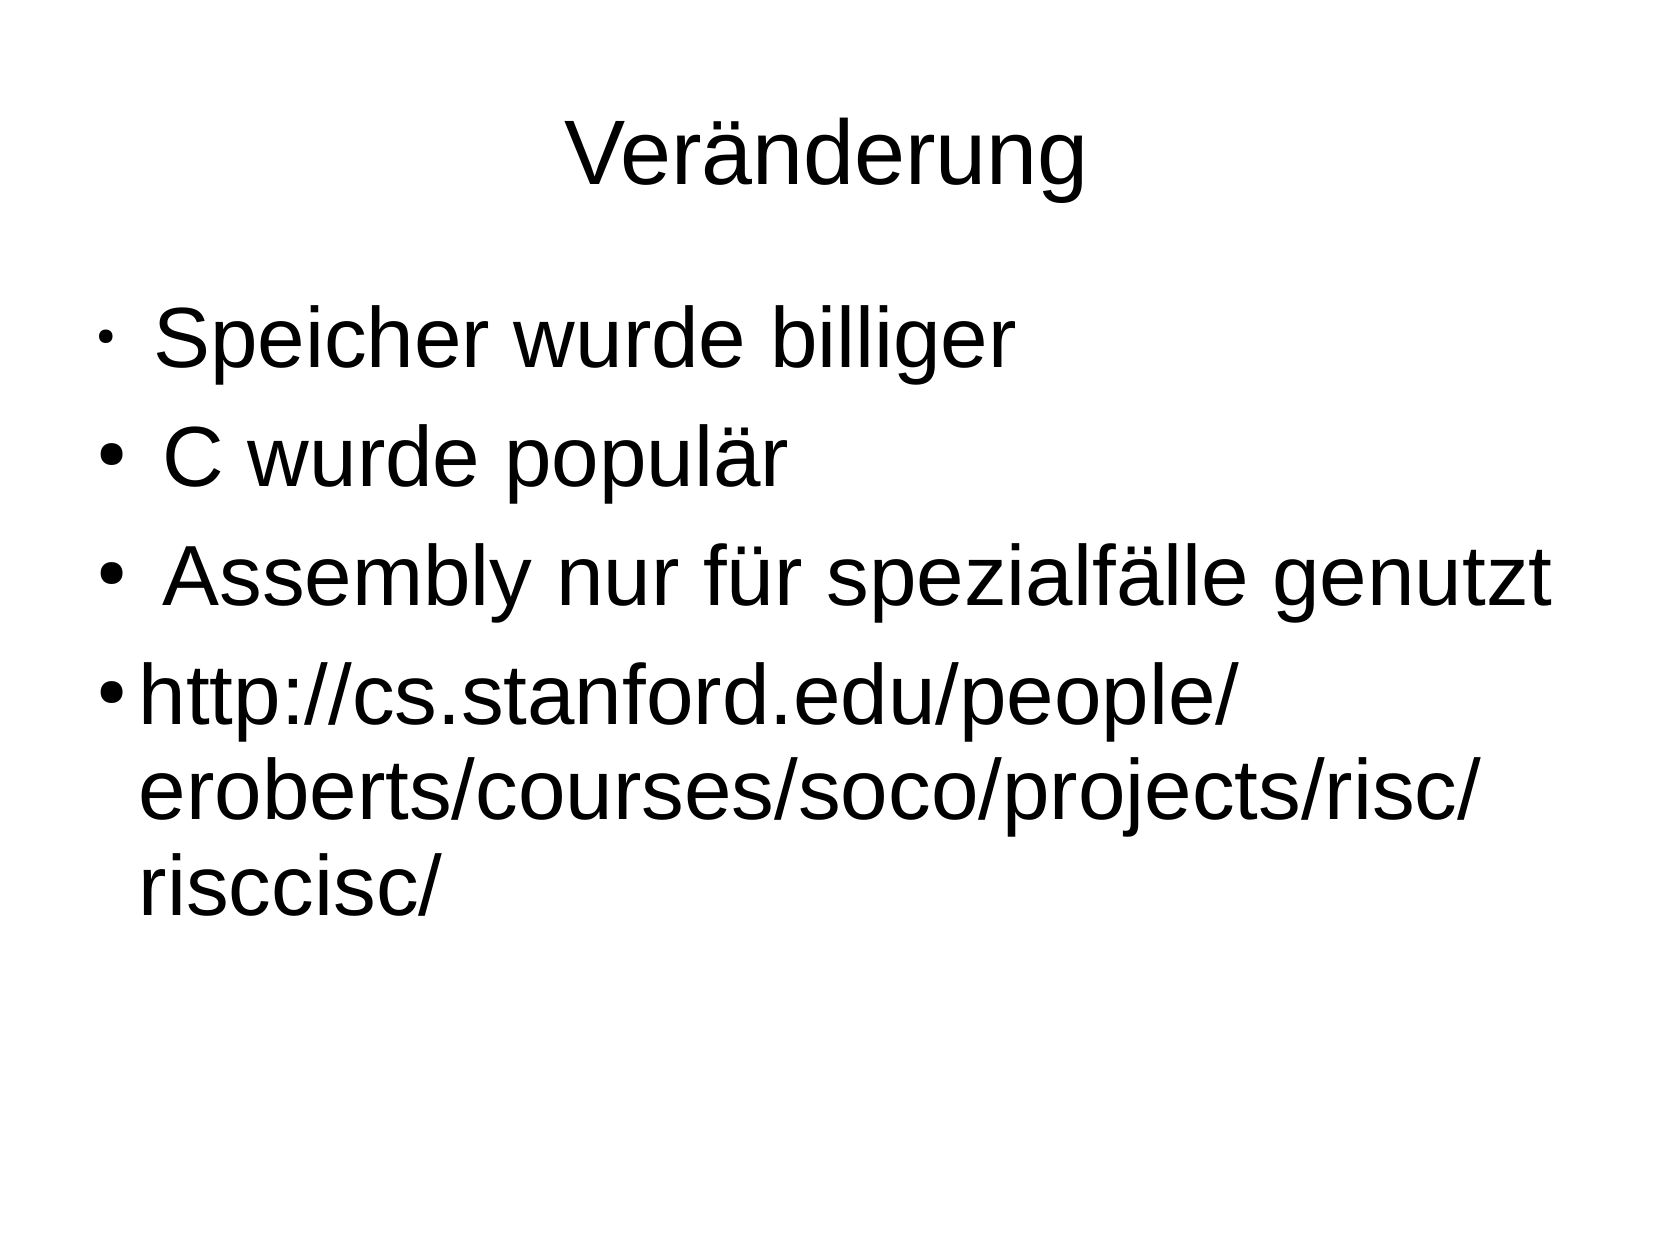

# Veränderung
 Speicher wurde billiger
 C wurde populär
 Assembly nur für spezialfälle genutzt
http://cs.stanford.edu/people/eroberts/courses/soco/projects/risc/risccisc/